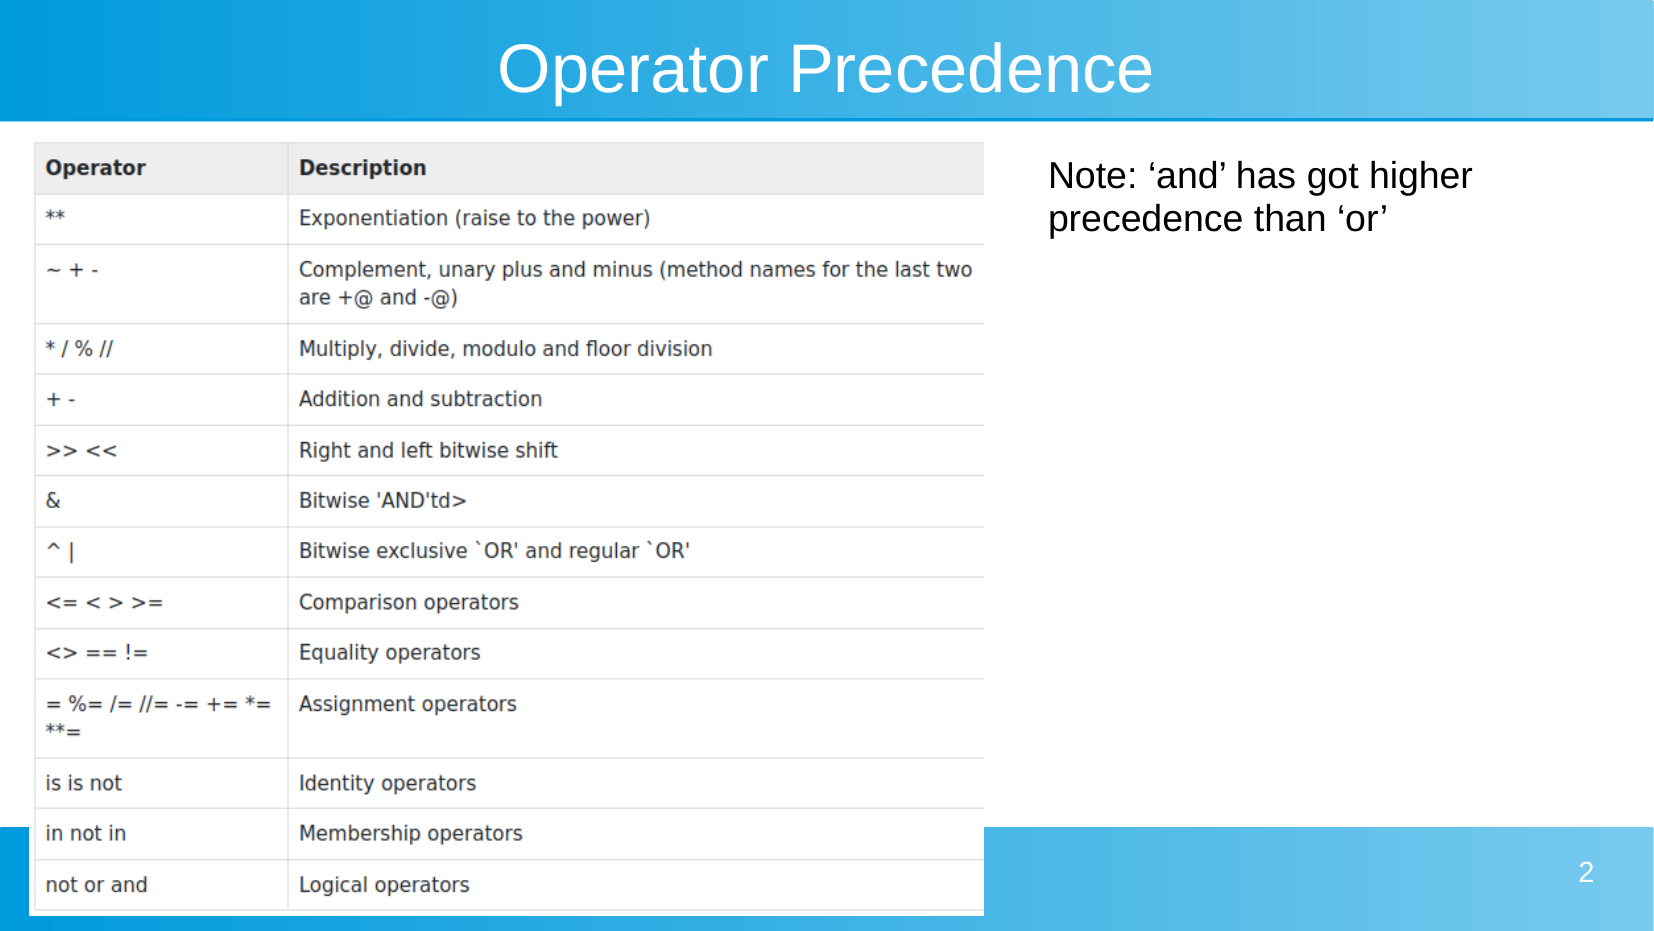

# Operator Precedence
Note: ‘and’ has got higher precedence than ‘or’
2